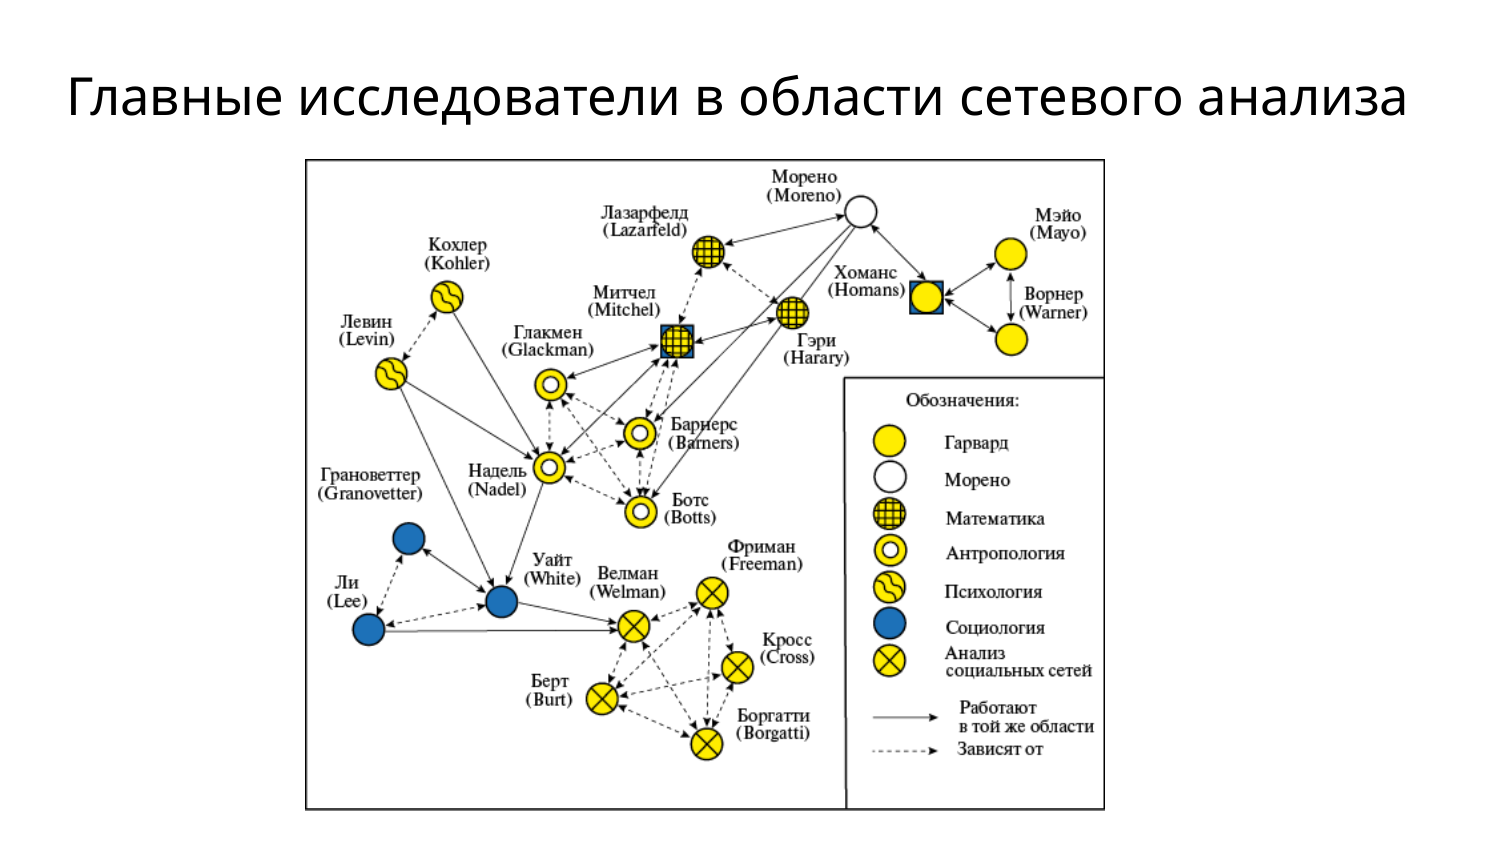

# Главные исследователи в области сетевого анализа